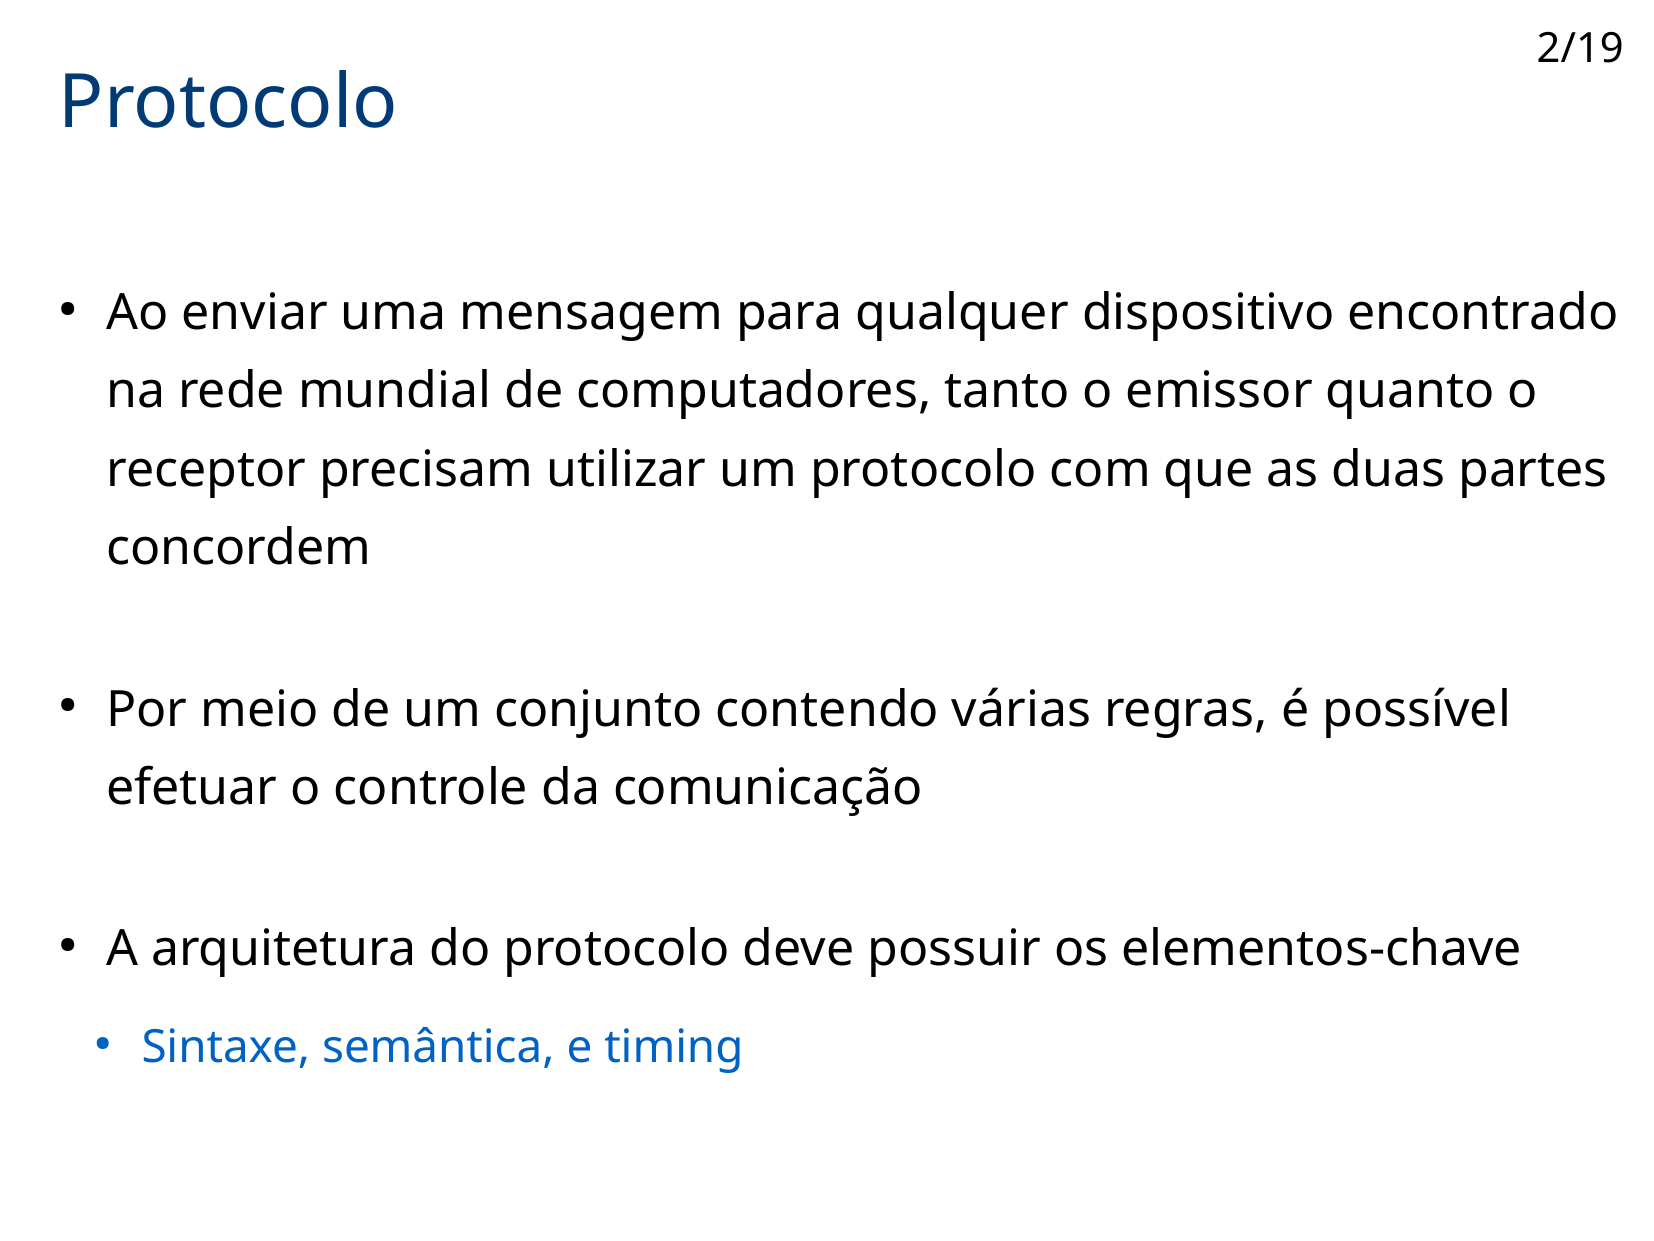

2
# Protocolo
Ao enviar uma mensagem para qualquer dispositivo encontrado na rede mundial de computadores, tanto o emissor quanto o receptor precisam utilizar um protocolo com que as duas partes concordem
Por meio de um conjunto contendo várias regras, é possível efetuar o controle da comunicação
A arquitetura do protocolo deve possuir os elementos-chave
Sintaxe, semântica, e timing